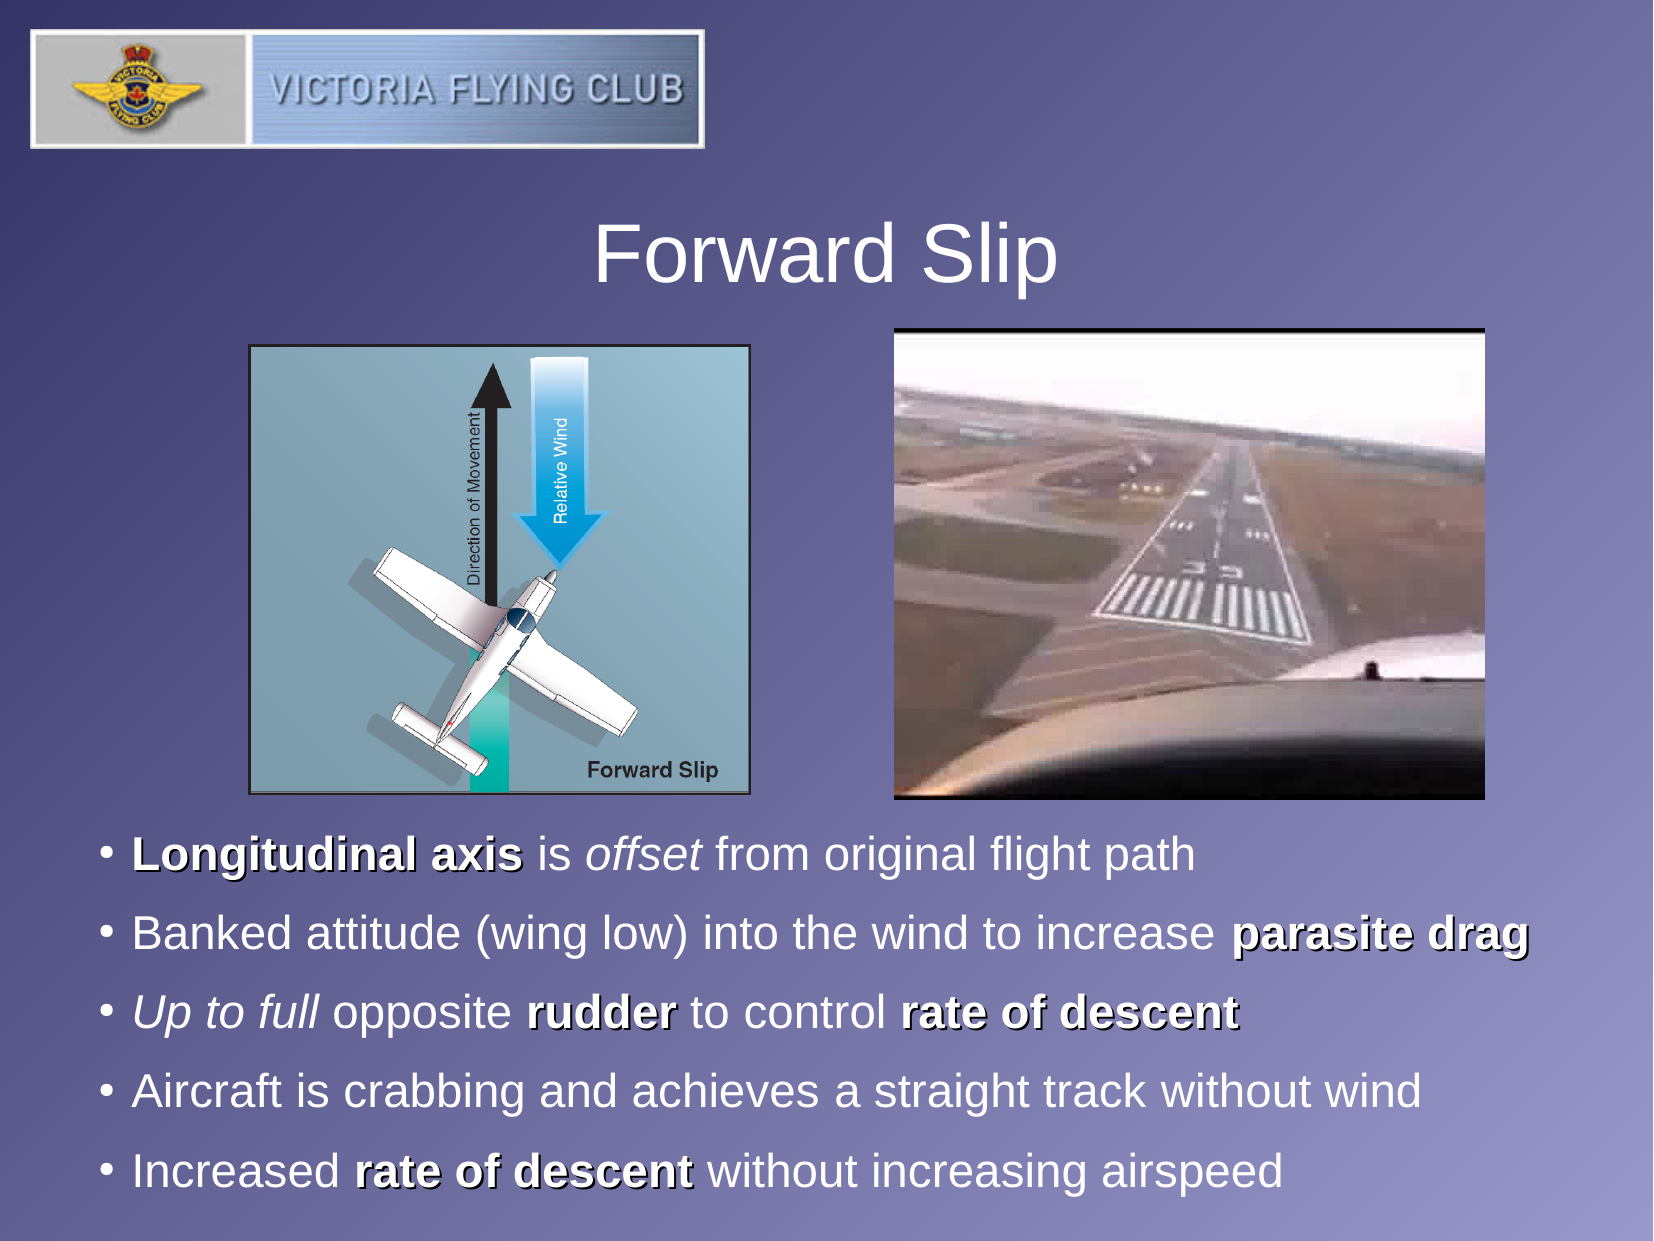

# Forward Slip
Longitudinal axis is offset from original flight path
Banked attitude (wing low) into the wind to increase parasite drag
Up to full opposite rudder to control rate of descent
Aircraft is crabbing and achieves a straight track without wind
Increased rate of descent without increasing airspeed